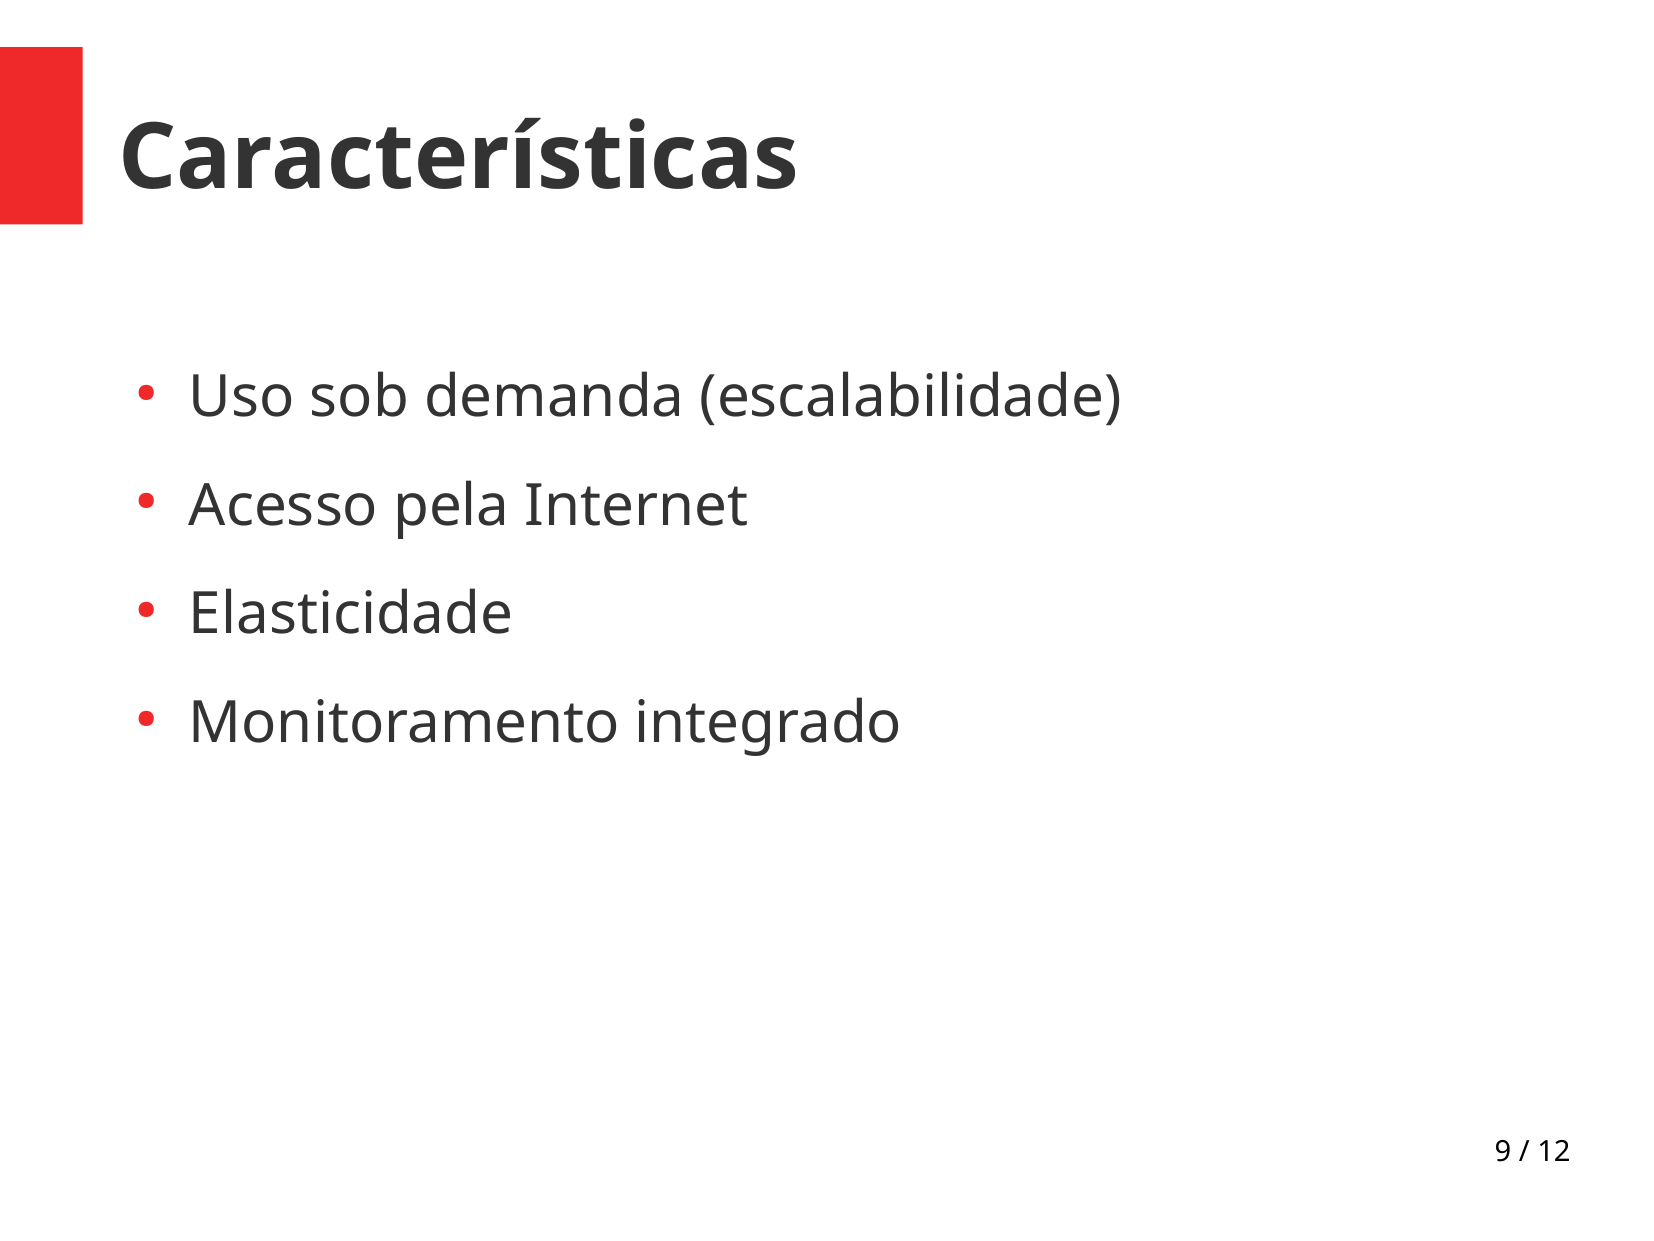

# Características
Uso sob demanda (escalabilidade)
Acesso pela Internet
Elasticidade
Monitoramento integrado
9